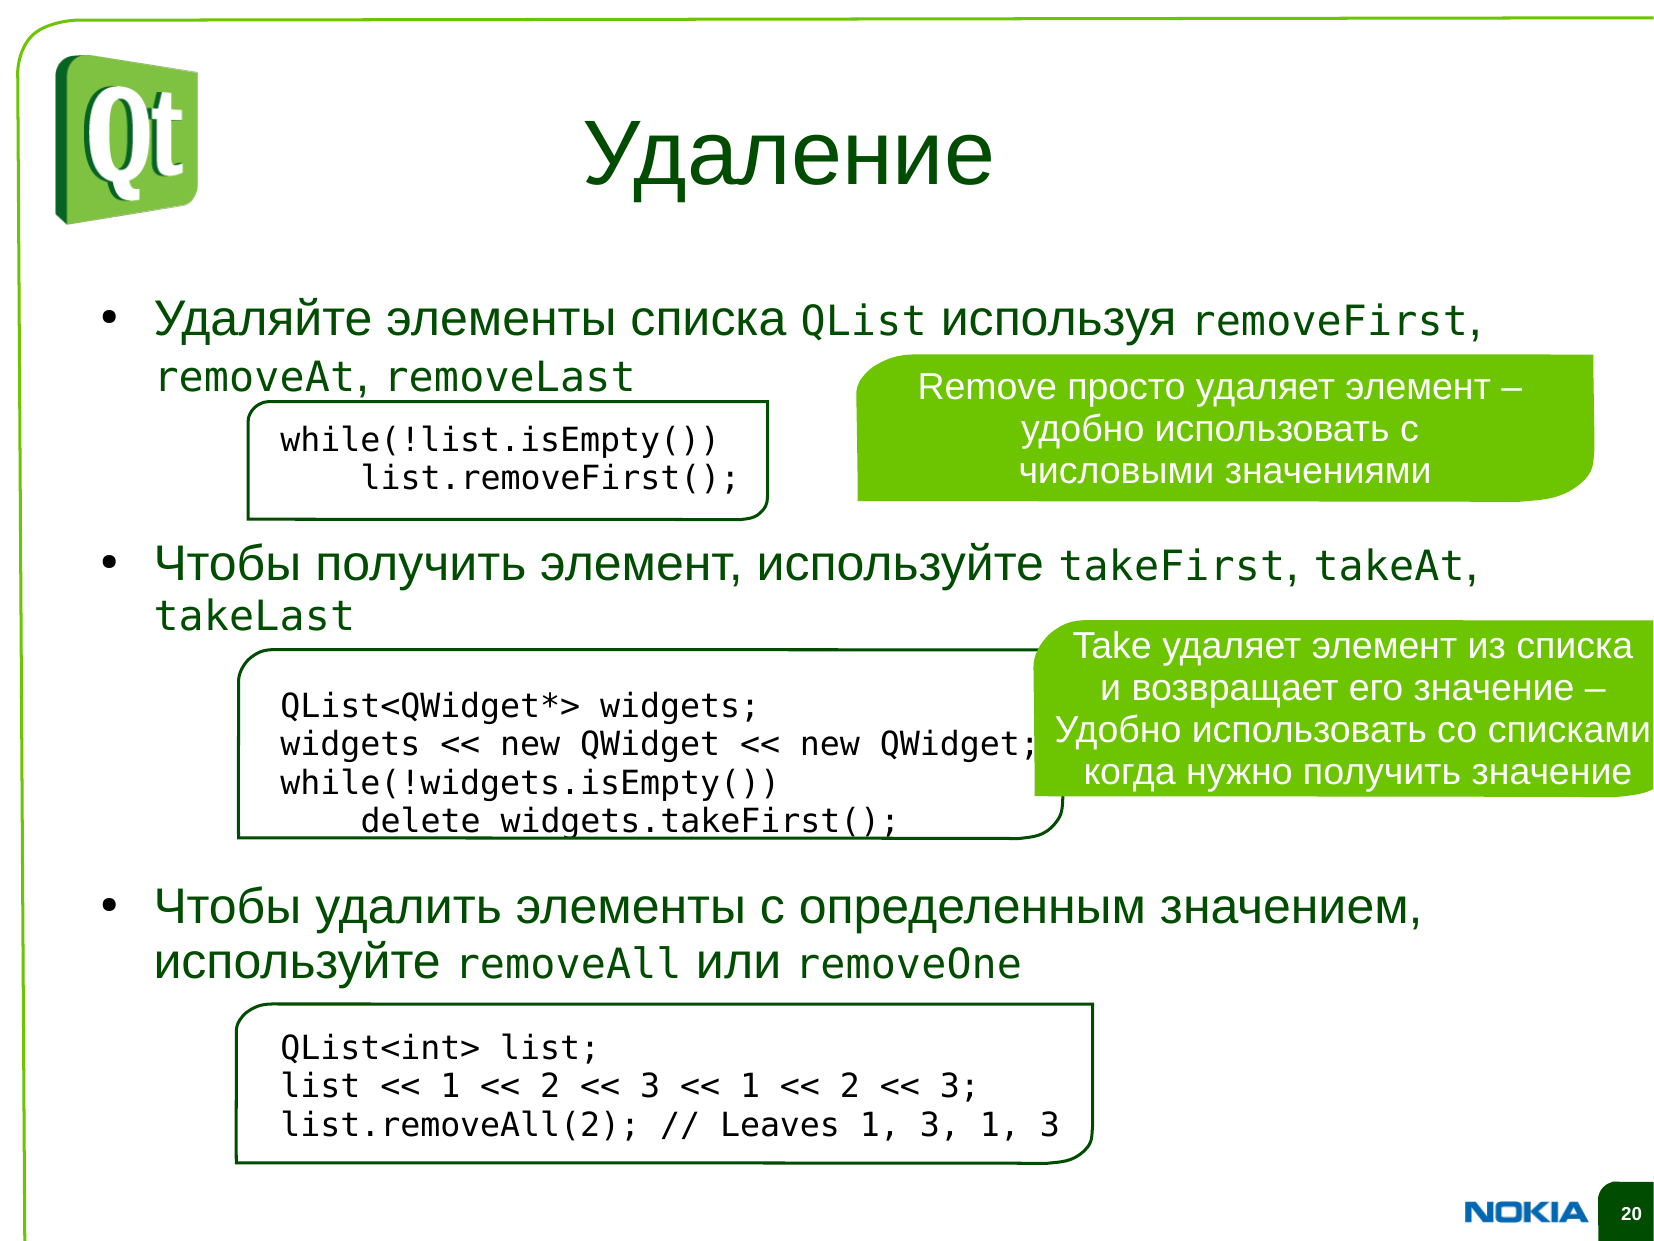

# Удаление
Удаляйте элементы списка QList используя removeFirst, removeAt, removeLast
Чтобы получить элемент, используйте takeFirst, takeAt, takeLast
Чтобы удалить элементы с определенным значением, используйте removeAll или removeOne
Remove просто удаляет элемент –
удобно использовать с
числовыми значениями
while(!list.isEmpty())
 list.removeFirst();
Take удаляет элемент из списка
и возвращает его значение –
Удобно использовать со списками,
когда нужно получить значение
QList<QWidget*> widgets;
widgets << new QWidget << new QWidget;
while(!widgets.isEmpty())
 delete widgets.takeFirst();
QList<int> list;
list << 1 << 2 << 3 << 1 << 2 << 3;
list.removeAll(2); // Leaves 1, 3, 1, 3